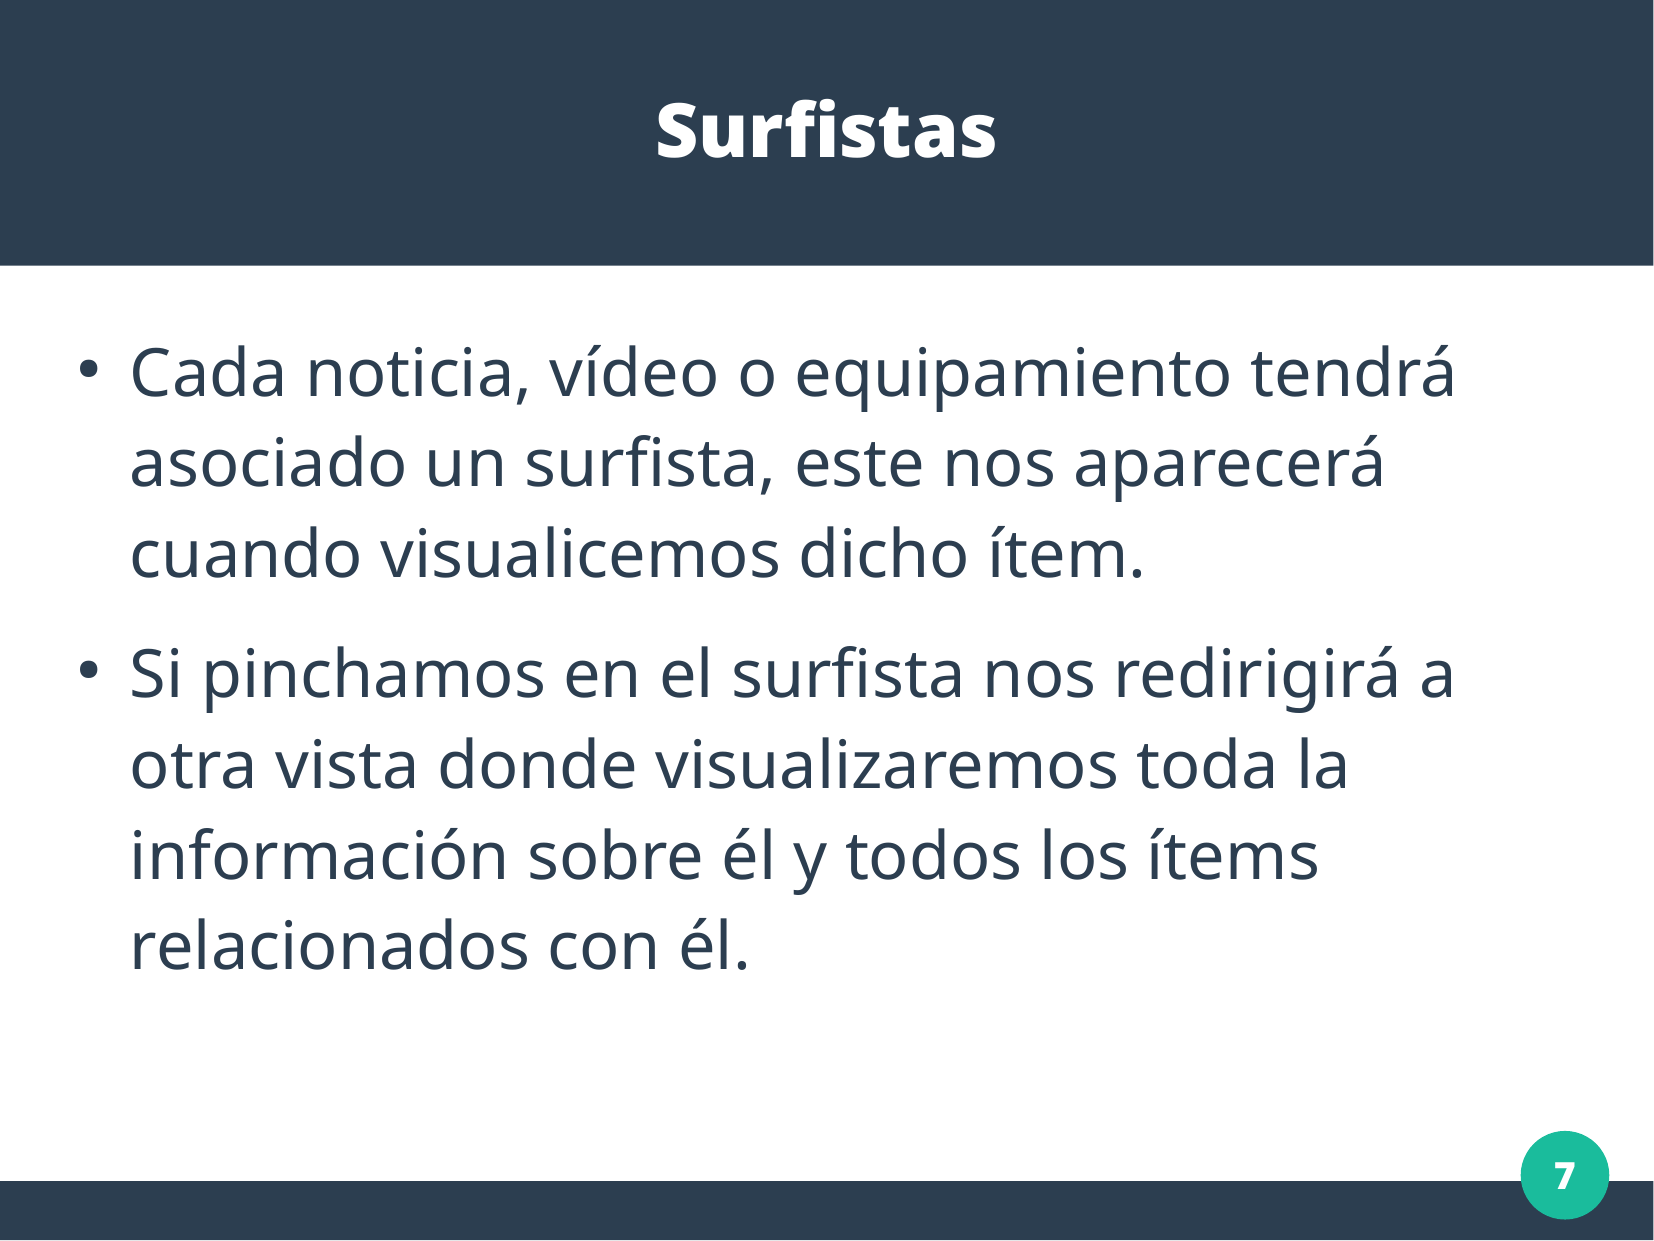

# Surfistas
Cada noticia, vídeo o equipamiento tendrá asociado un surfista, este nos aparecerá cuando visualicemos dicho ítem.
Si pinchamos en el surfista nos redirigirá a otra vista donde visualizaremos toda la información sobre él y todos los ítems relacionados con él.
7